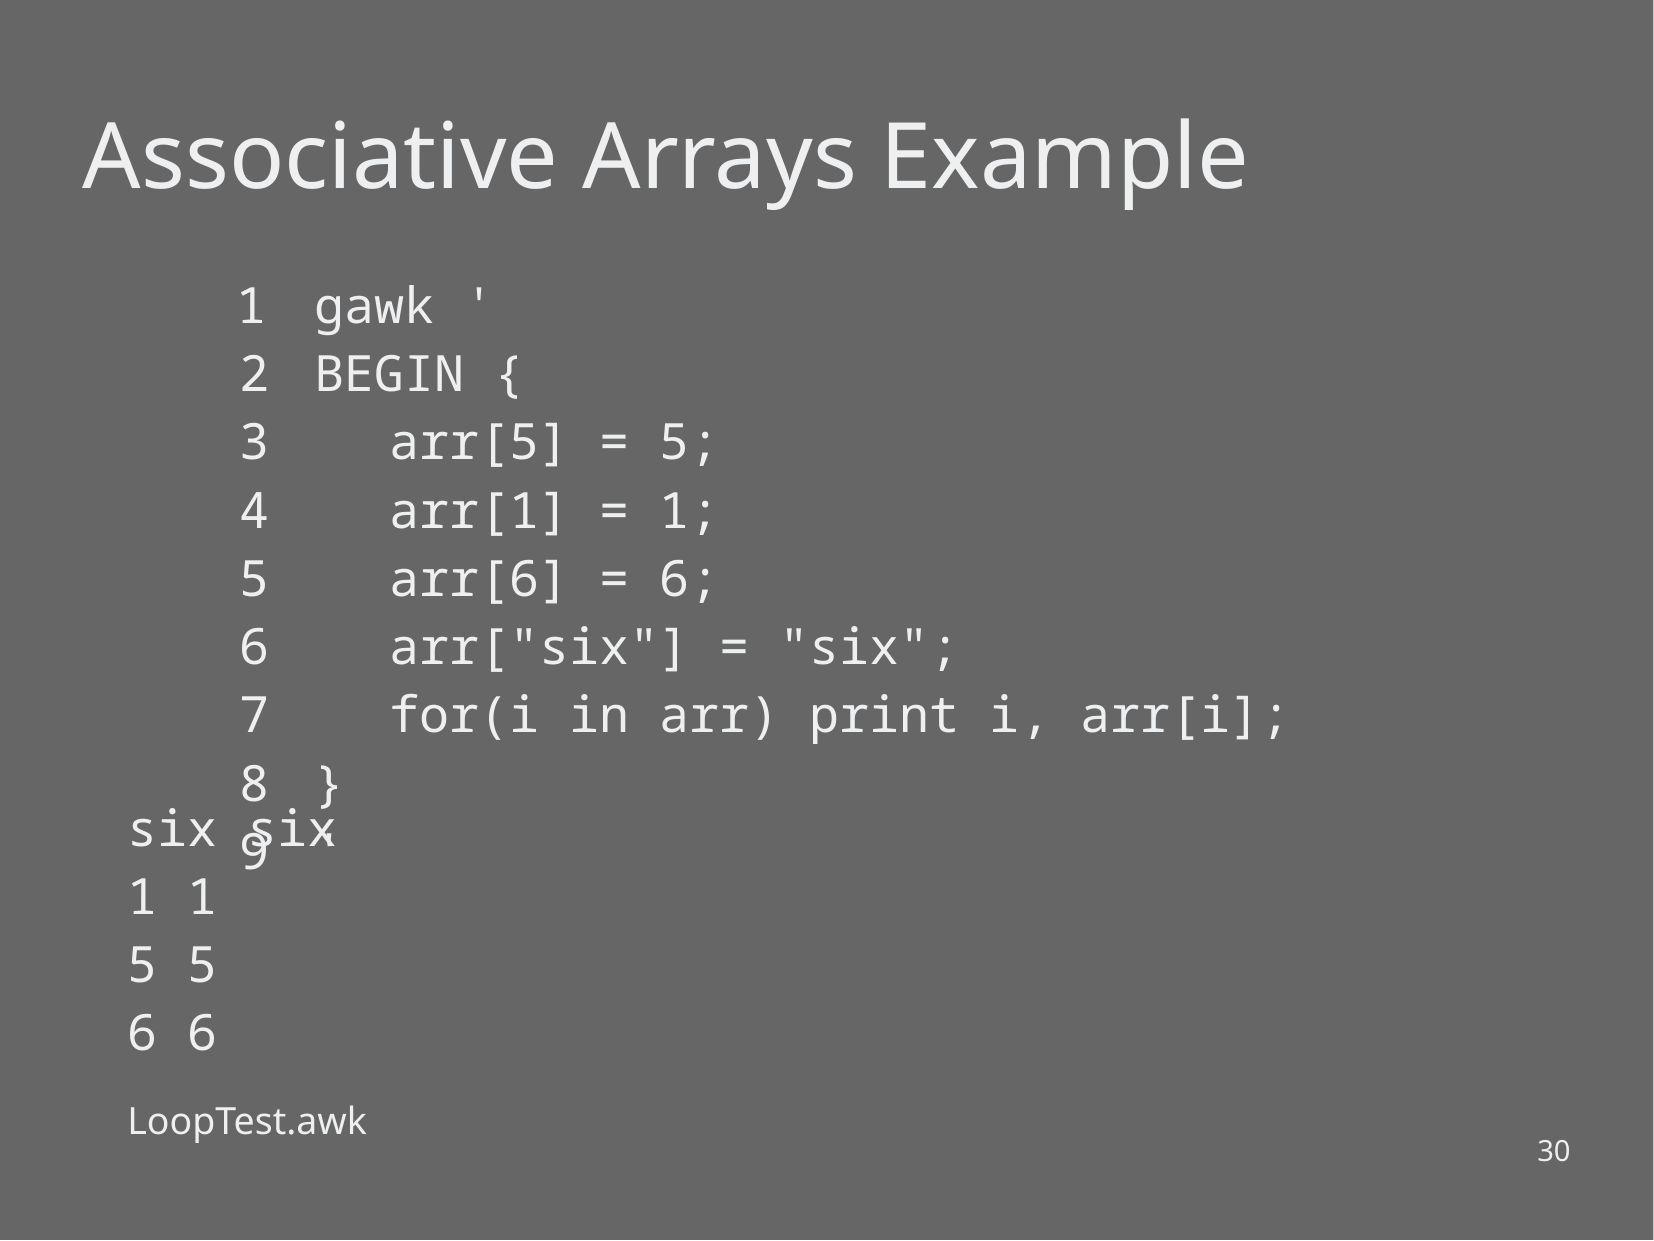

# Associative Arrays Example
 1	gawk '
 2	BEGIN {
 3		arr[5] = 5;
 4		arr[1] = 1;
 5		arr[6] = 6;
 6		arr["six"] = "six";
 7		for(i in arr) print i, arr[i];
 8	}
 9	'
six six
1 1
5 5
6 6
LoopTest.awk
30